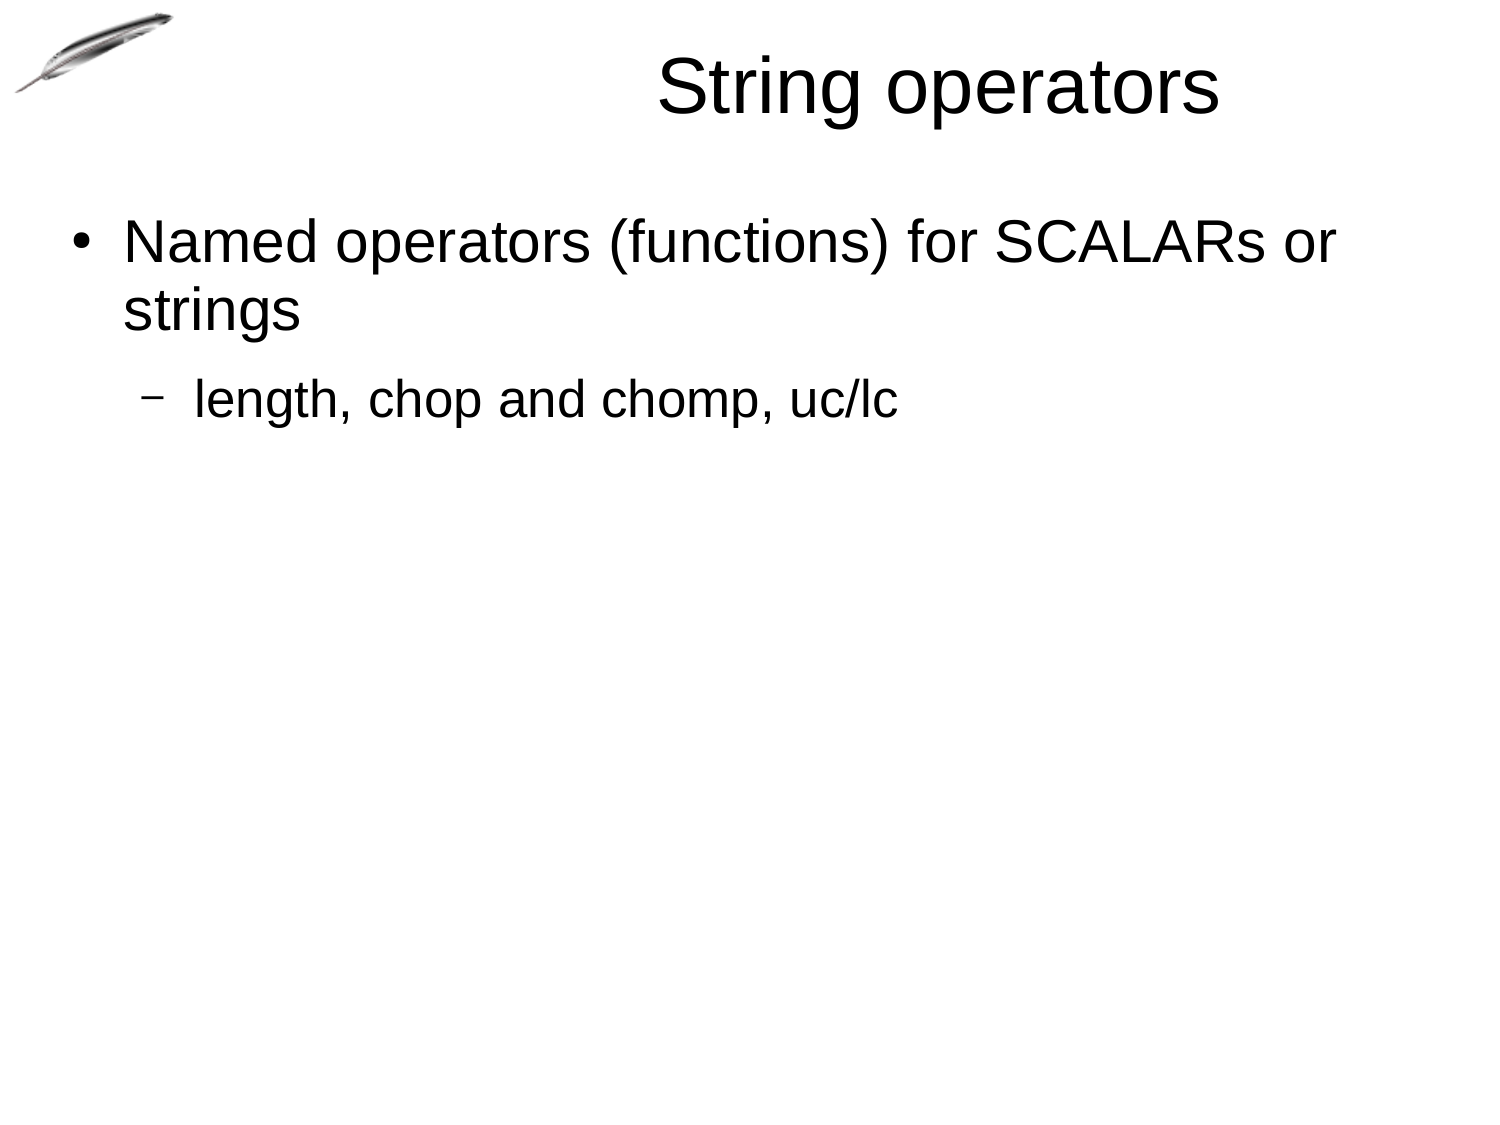

# String operators
Named operators (functions) for SCALARs or strings
length, chop and chomp, uc/lc